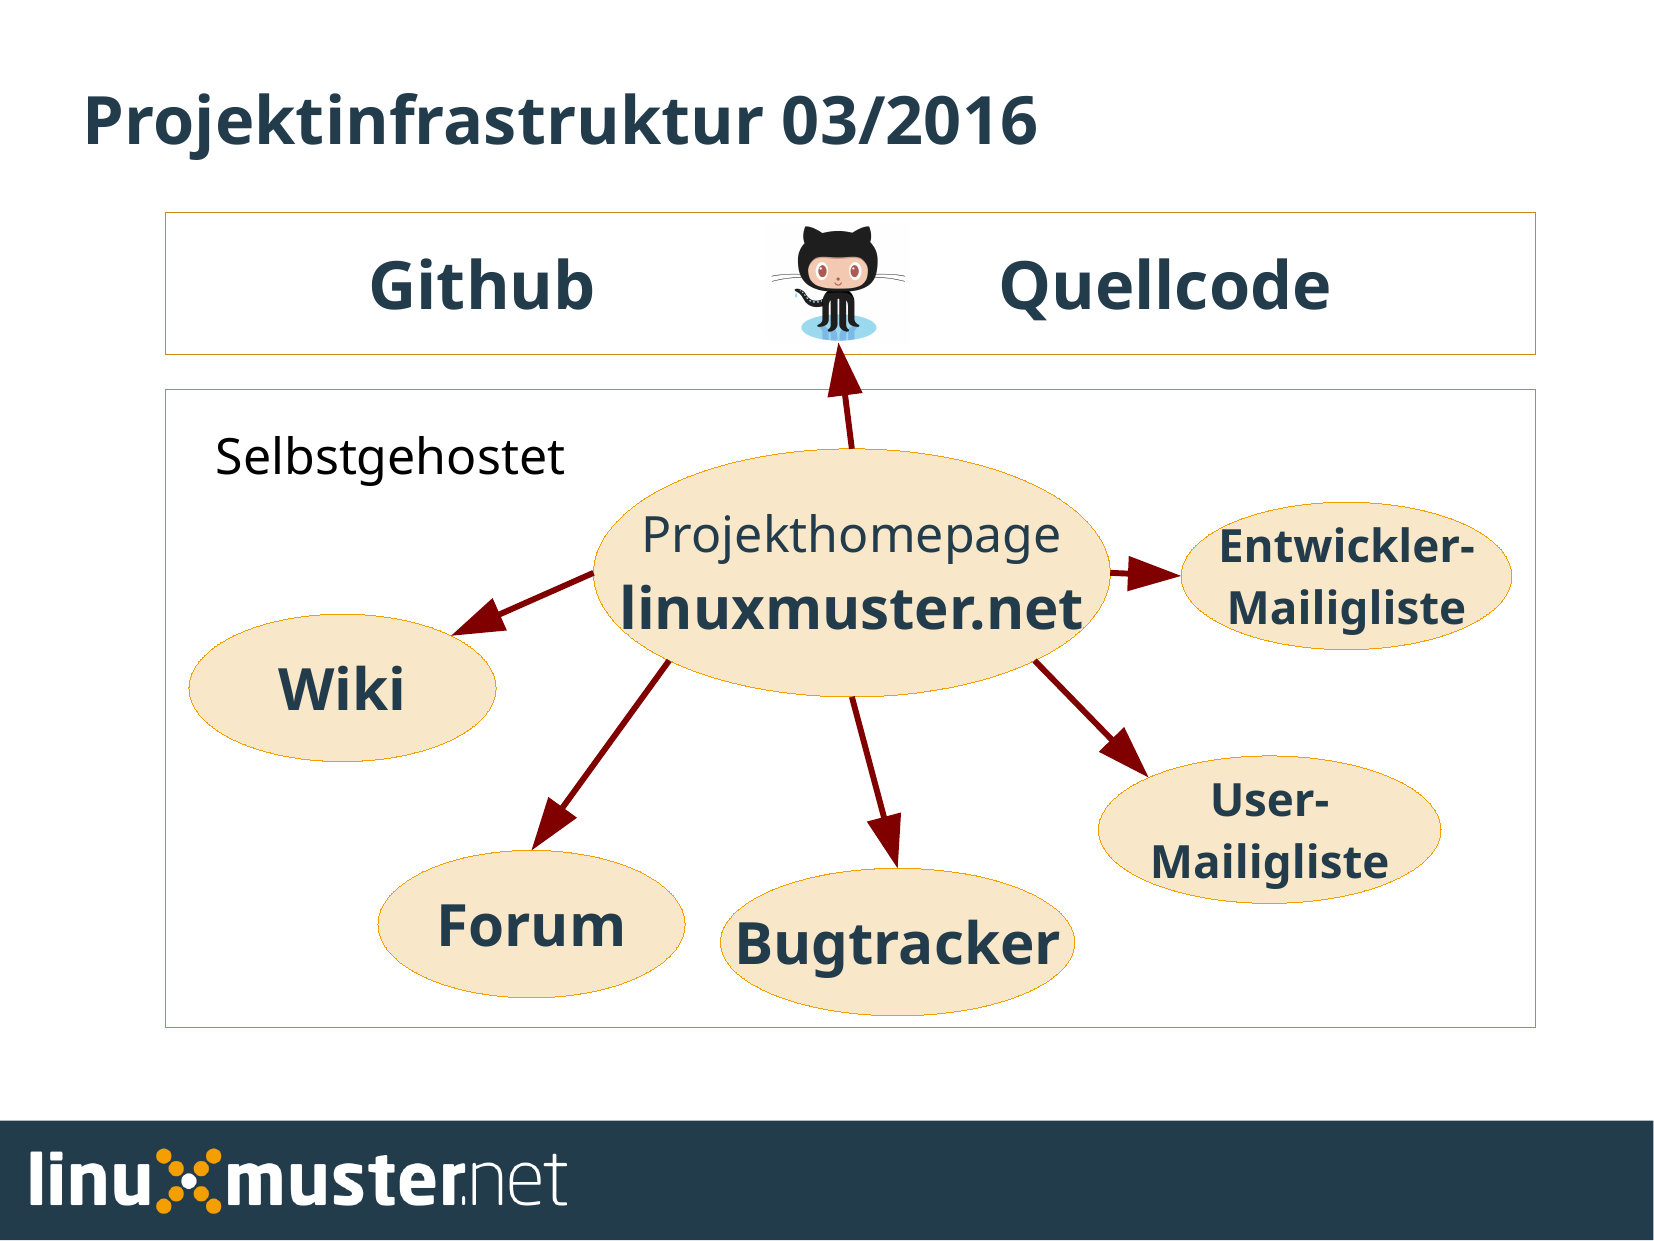

# Projektinfrastruktur 03/2016
Github					 Quellcode
Selbstgehostet
Projekthomepage
linuxmuster.net
Entwickler-
Mailigliste
Wiki
User-
Mailigliste
Forum
Bugtracker